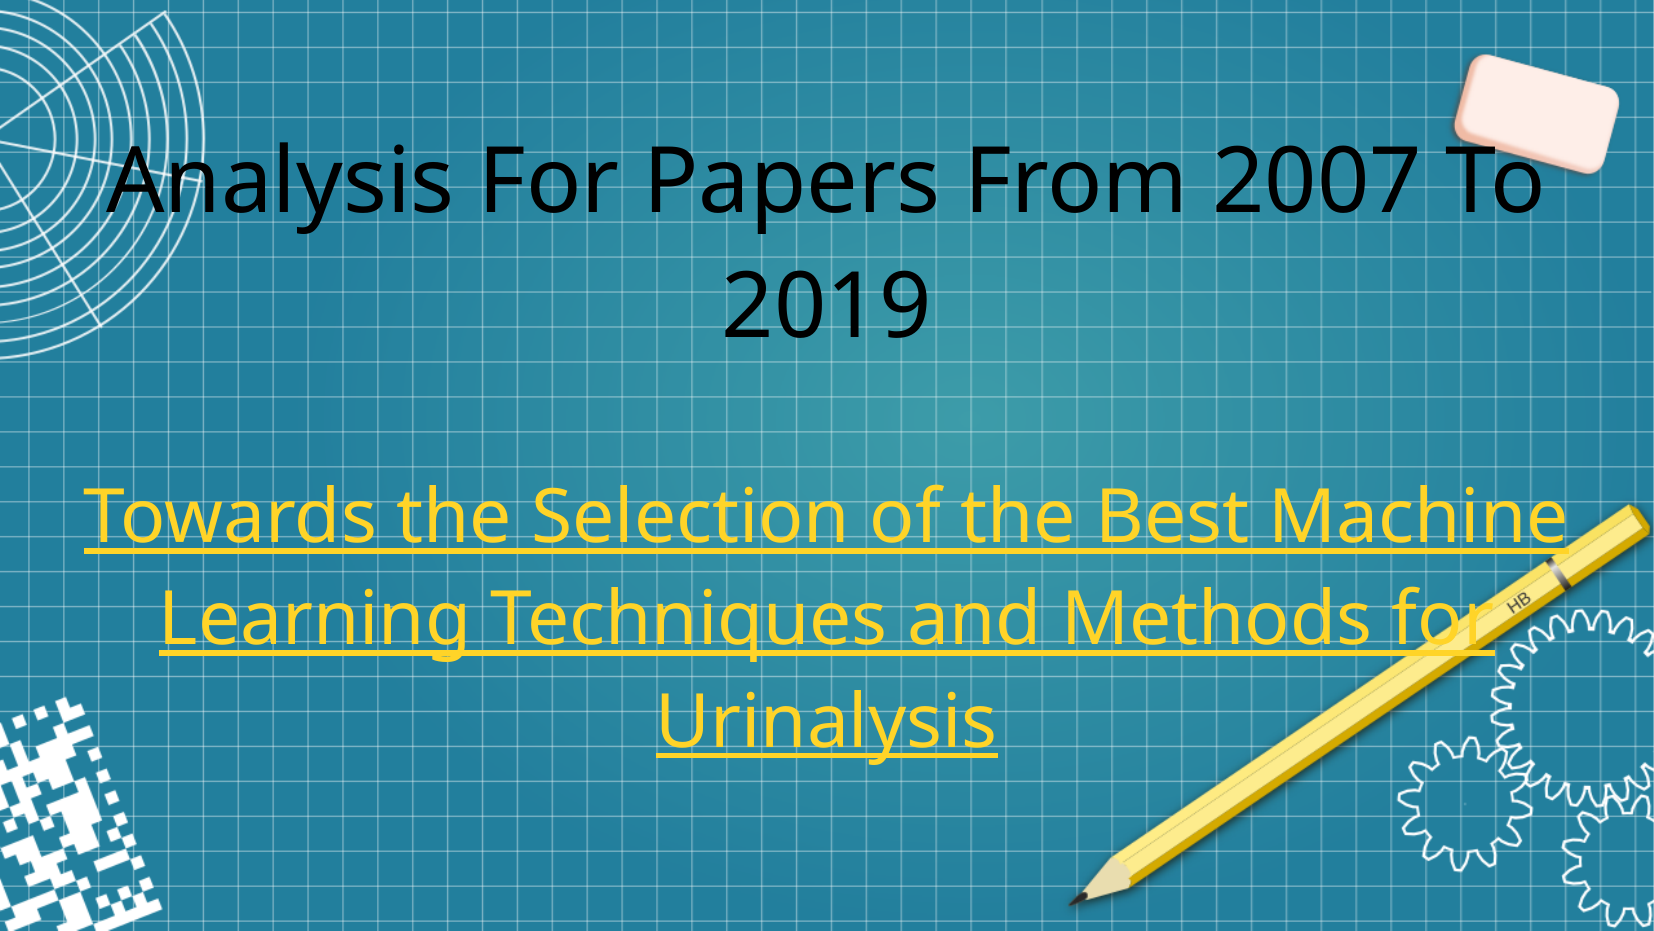

# Analysis For Papers From 2007 To 2019
Towards the Selection of the Best Machine Learning Techniques and Methods for Urinalysis